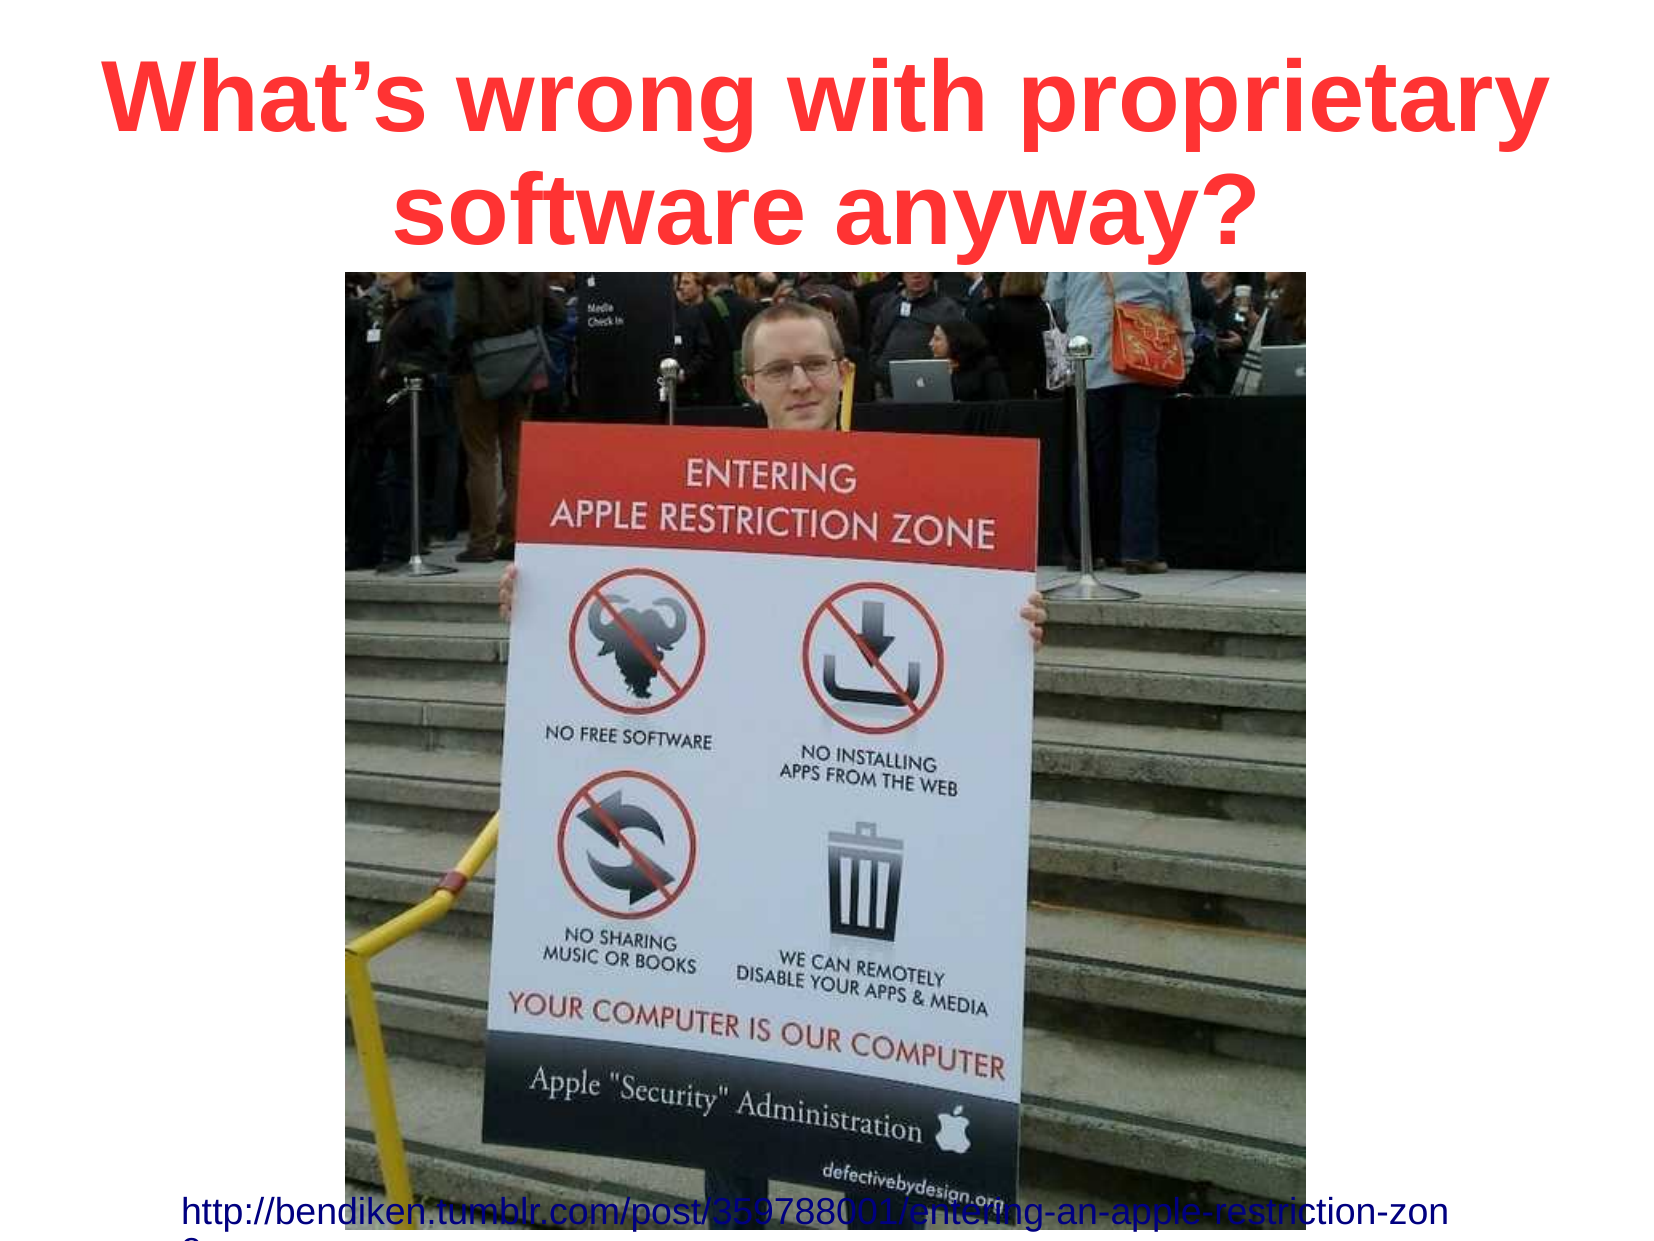

# What’s wrong with proprietary software anyway?
http://bendiken.tumblr.com/post/359788001/entering-an-apple-restriction-zone